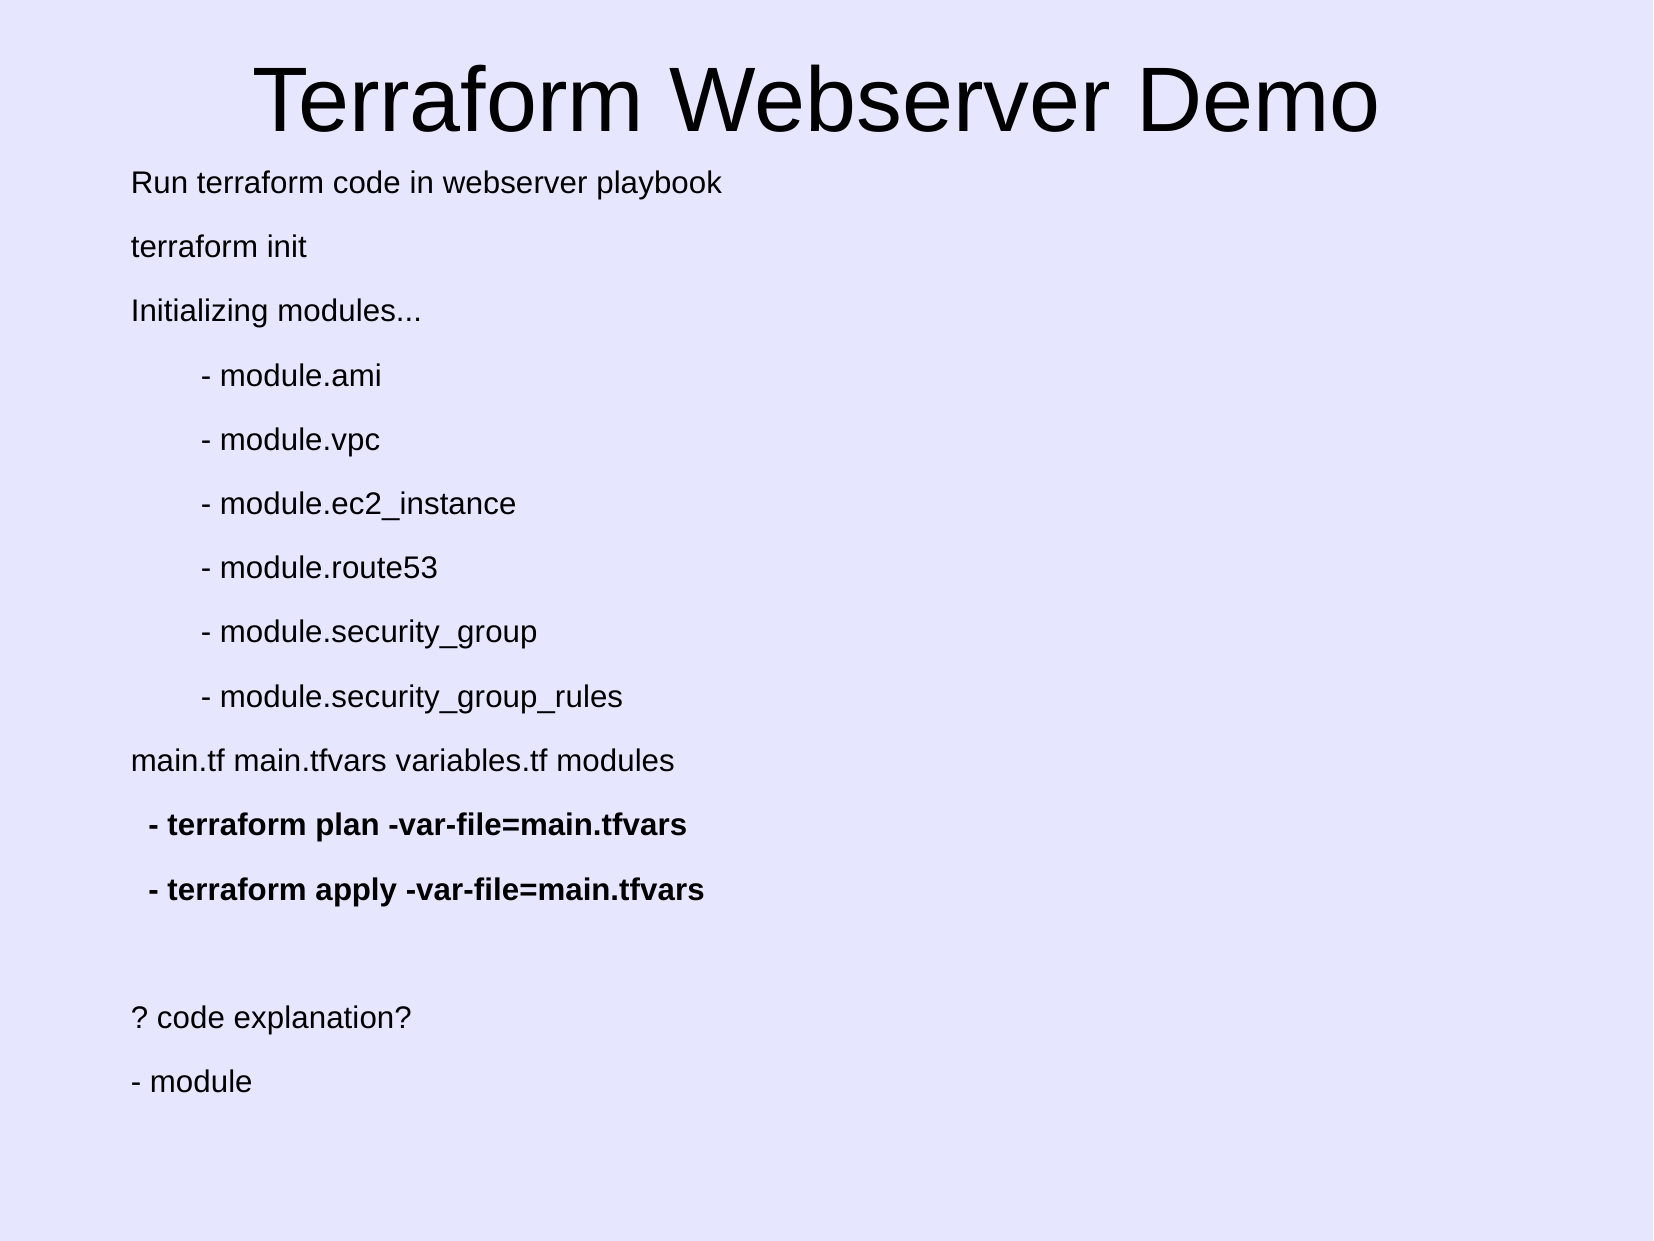

# Terraform Webserver Demo
Run terraform code in webserver playbook
terraform init
Initializing modules...
 - module.ami
 - module.vpc
 - module.ec2_instance
 - module.route53
 - module.security_group
 - module.security_group_rules
main.tf main.tfvars variables.tf modules
 - terraform plan -var-file=main.tfvars
 - terraform apply -var-file=main.tfvars
? code explanation?
- module